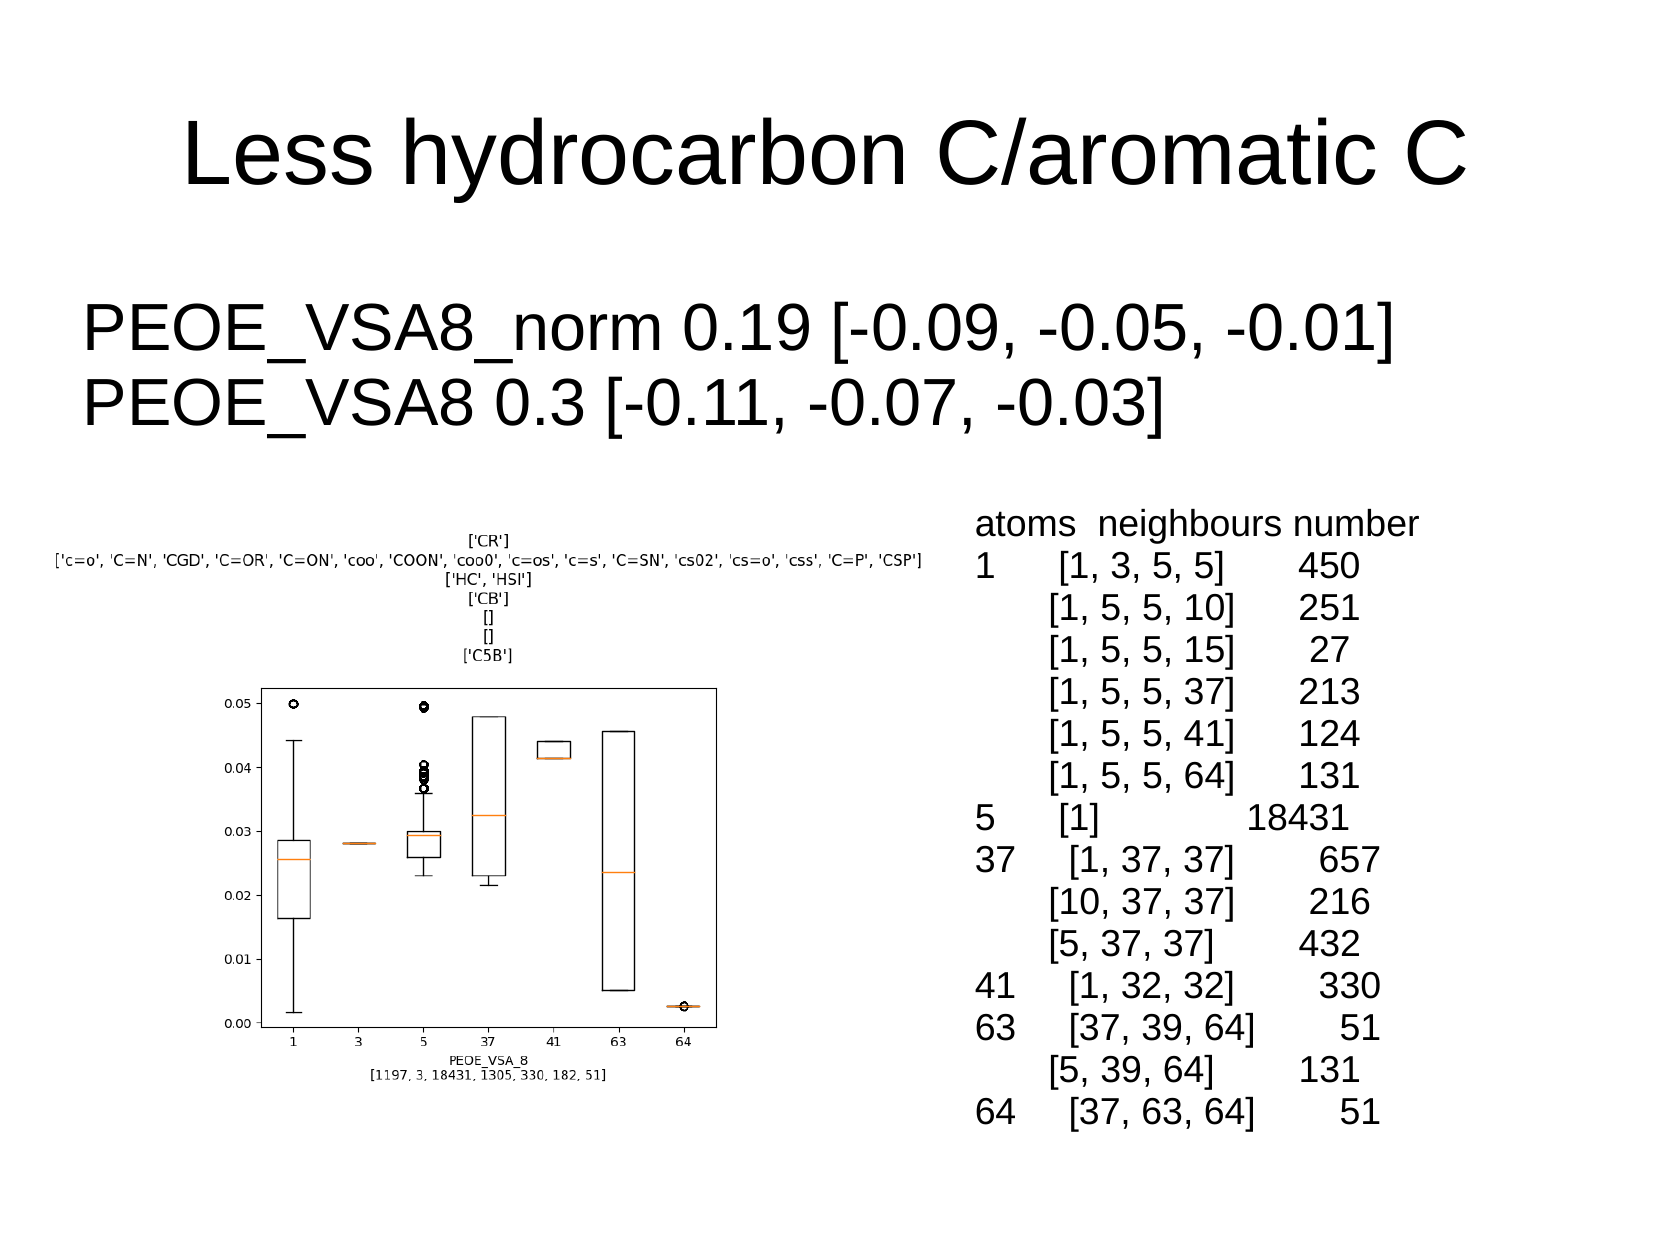

# Less hydrocarbon C/aromatic C
PEOE_VSA8_norm 0.19 [-0.09, -0.05, -0.01]
PEOE_VSA8 0.3 [-0.11, -0.07, -0.03]
atoms neighbours number
1 [1, 3, 5, 5] 450
 [1, 5, 5, 10] 251
 [1, 5, 5, 15] 27
 [1, 5, 5, 37] 213
 [1, 5, 5, 41] 124
 [1, 5, 5, 64] 131
5 [1] 18431
37 [1, 37, 37] 657
 [10, 37, 37] 216
 [5, 37, 37] 432
41 [1, 32, 32] 330
63 [37, 39, 64] 51
 [5, 39, 64] 131
64 [37, 63, 64] 51
 Symbolic Numeric Definition [coordination_number] {formal charge}
0 CR 1 Alkyl carbon [4]
20 HC 5 Hydrogen attached to carbon
21 HSI 5 Hydrogen attached to silicon [I]
124 CB 37 Aromatic carbon_benzene [3]
159 C5A 63 Aromatic 5-ring C alpha to N: O: or S: [3]
160 C5B 64 Aromatic 5-ring C beta to N: O: or S: [3]